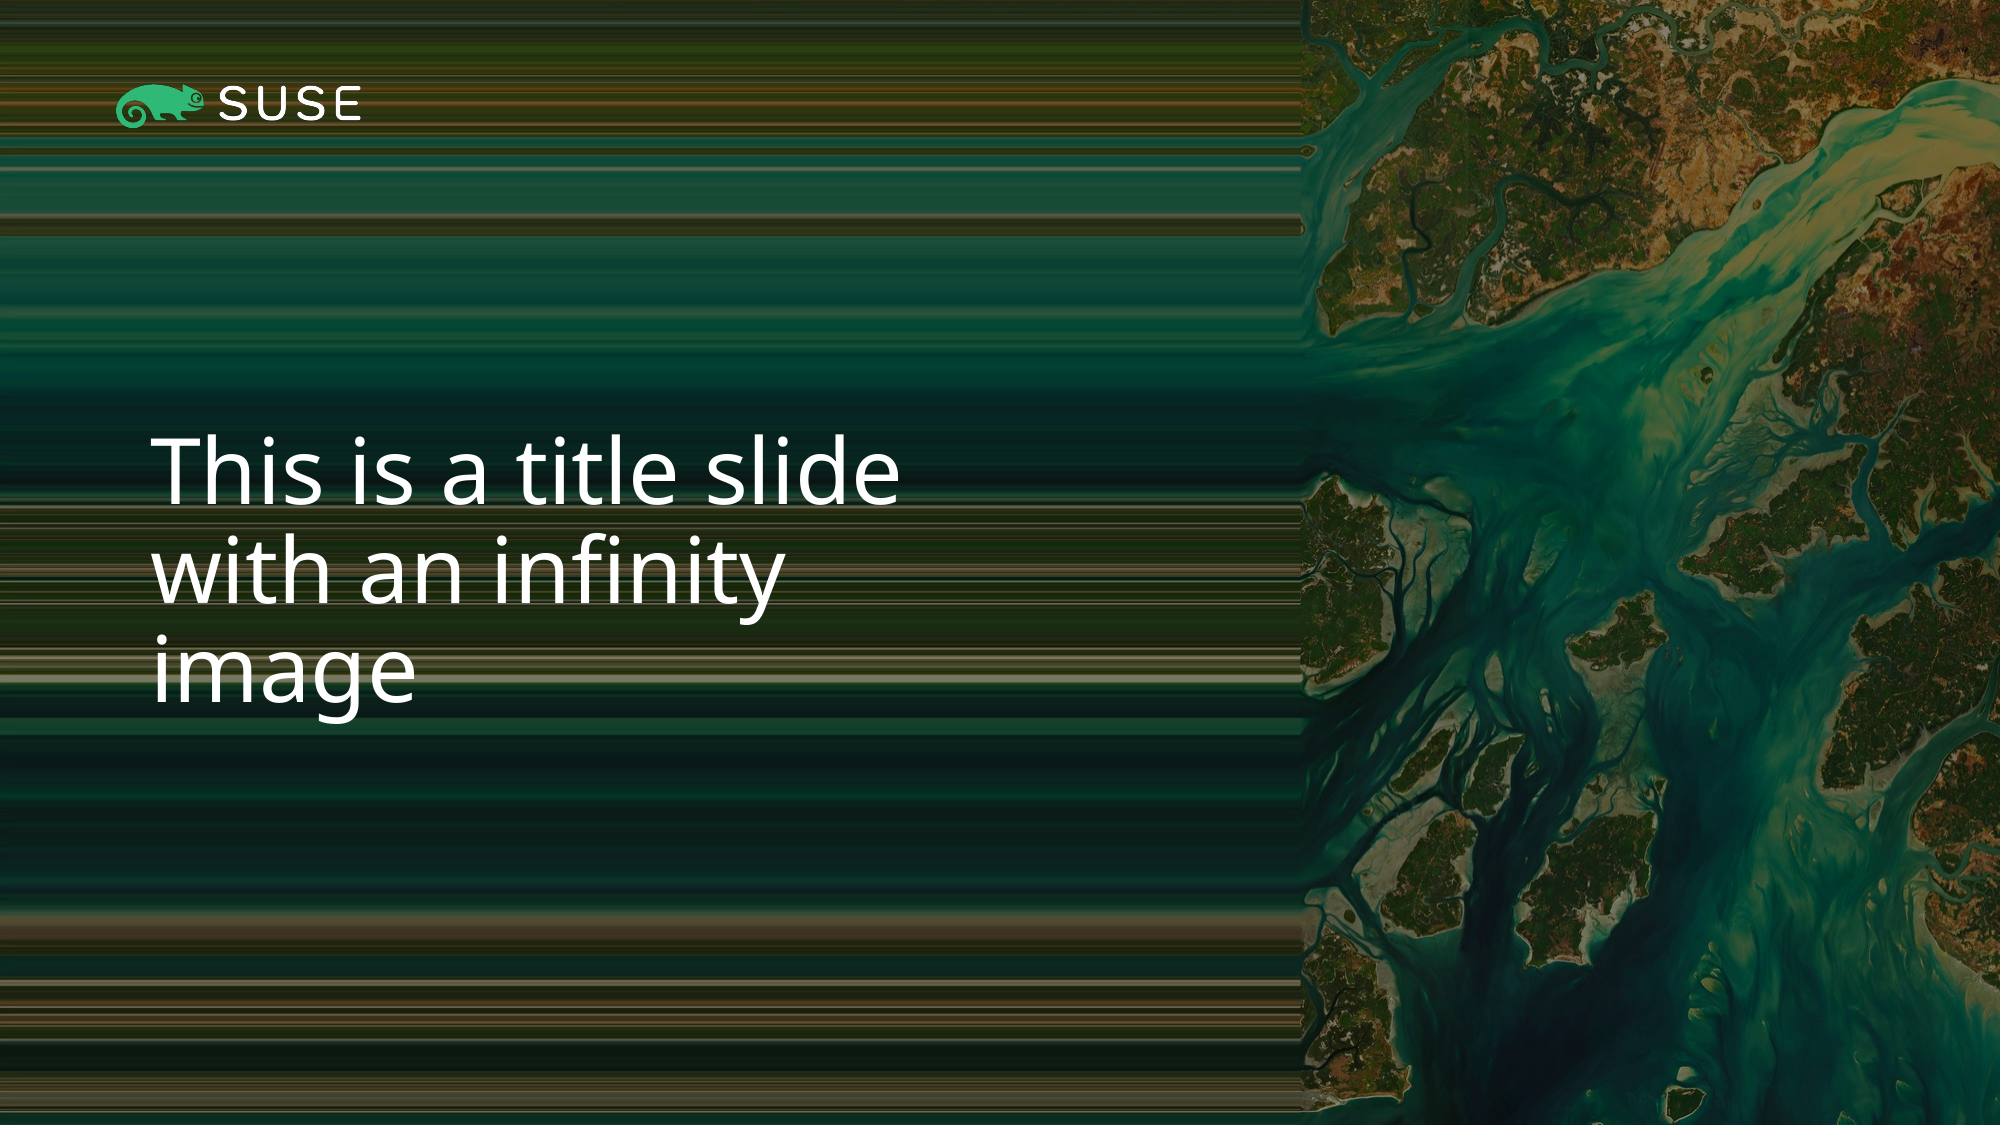

# This is a title slide with an infinity image